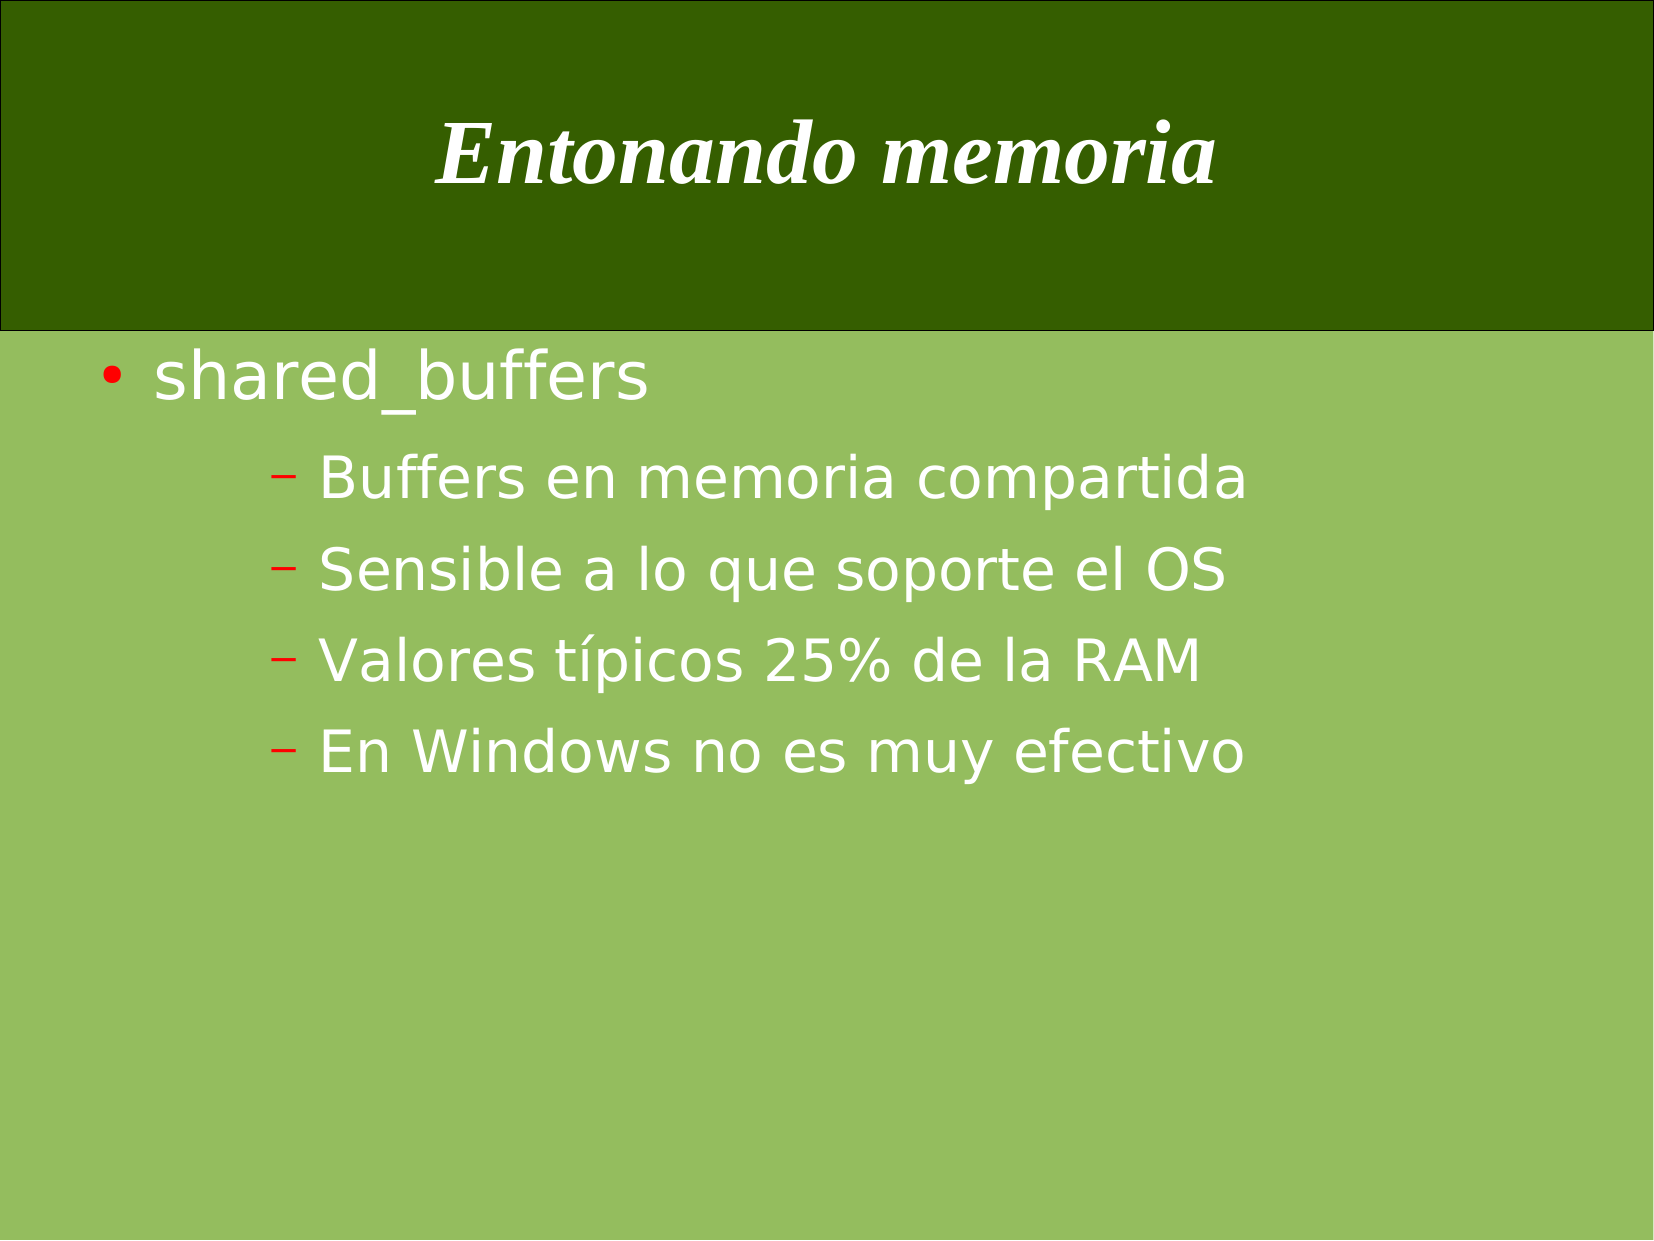

# Entonando memoria
shared_buffers
Buffers en memoria compartida
Sensible a lo que soporte el OS
Valores típicos 25% de la RAM
En Windows no es muy efectivo